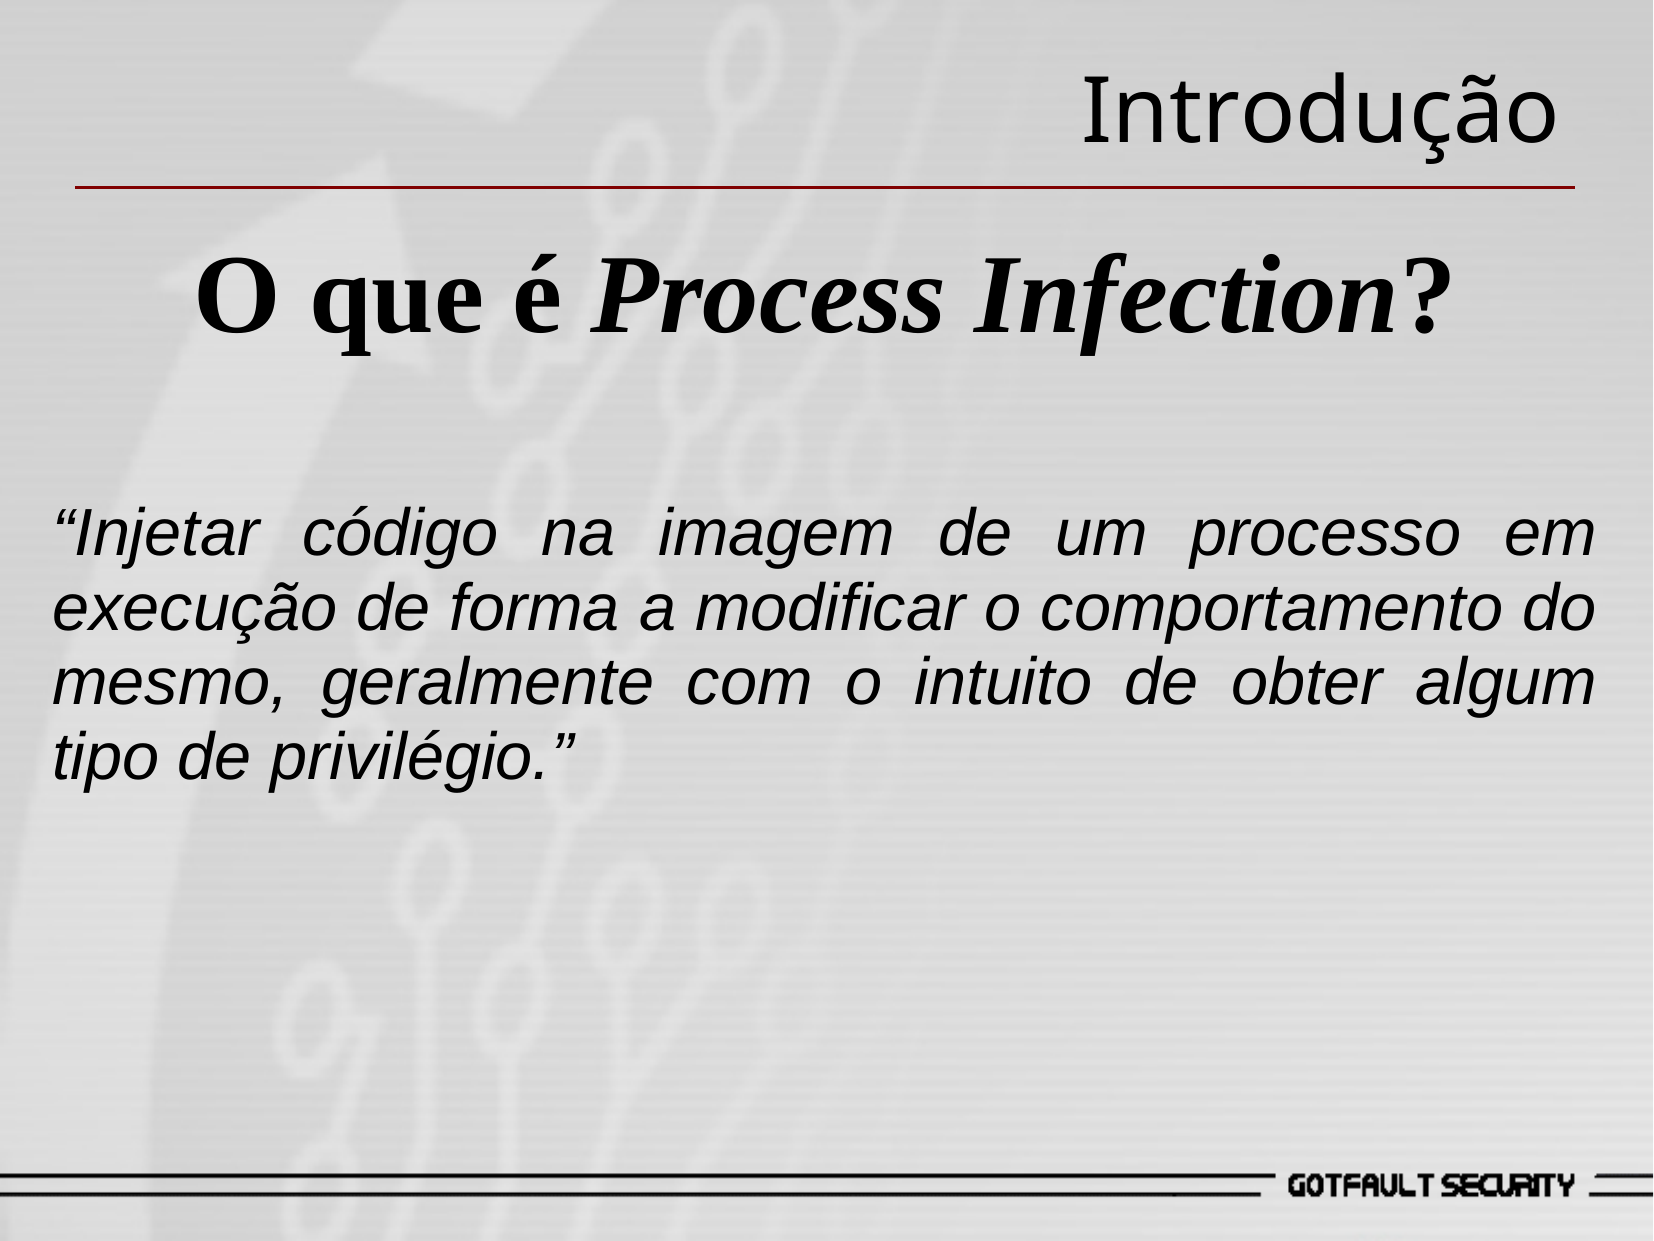

Introdução
O que é Process Infection?
“Injetar código na imagem de um processo em execução de forma a modificar o comportamento do mesmo, geralmente com o intuito de obter algum tipo de privilégio.”